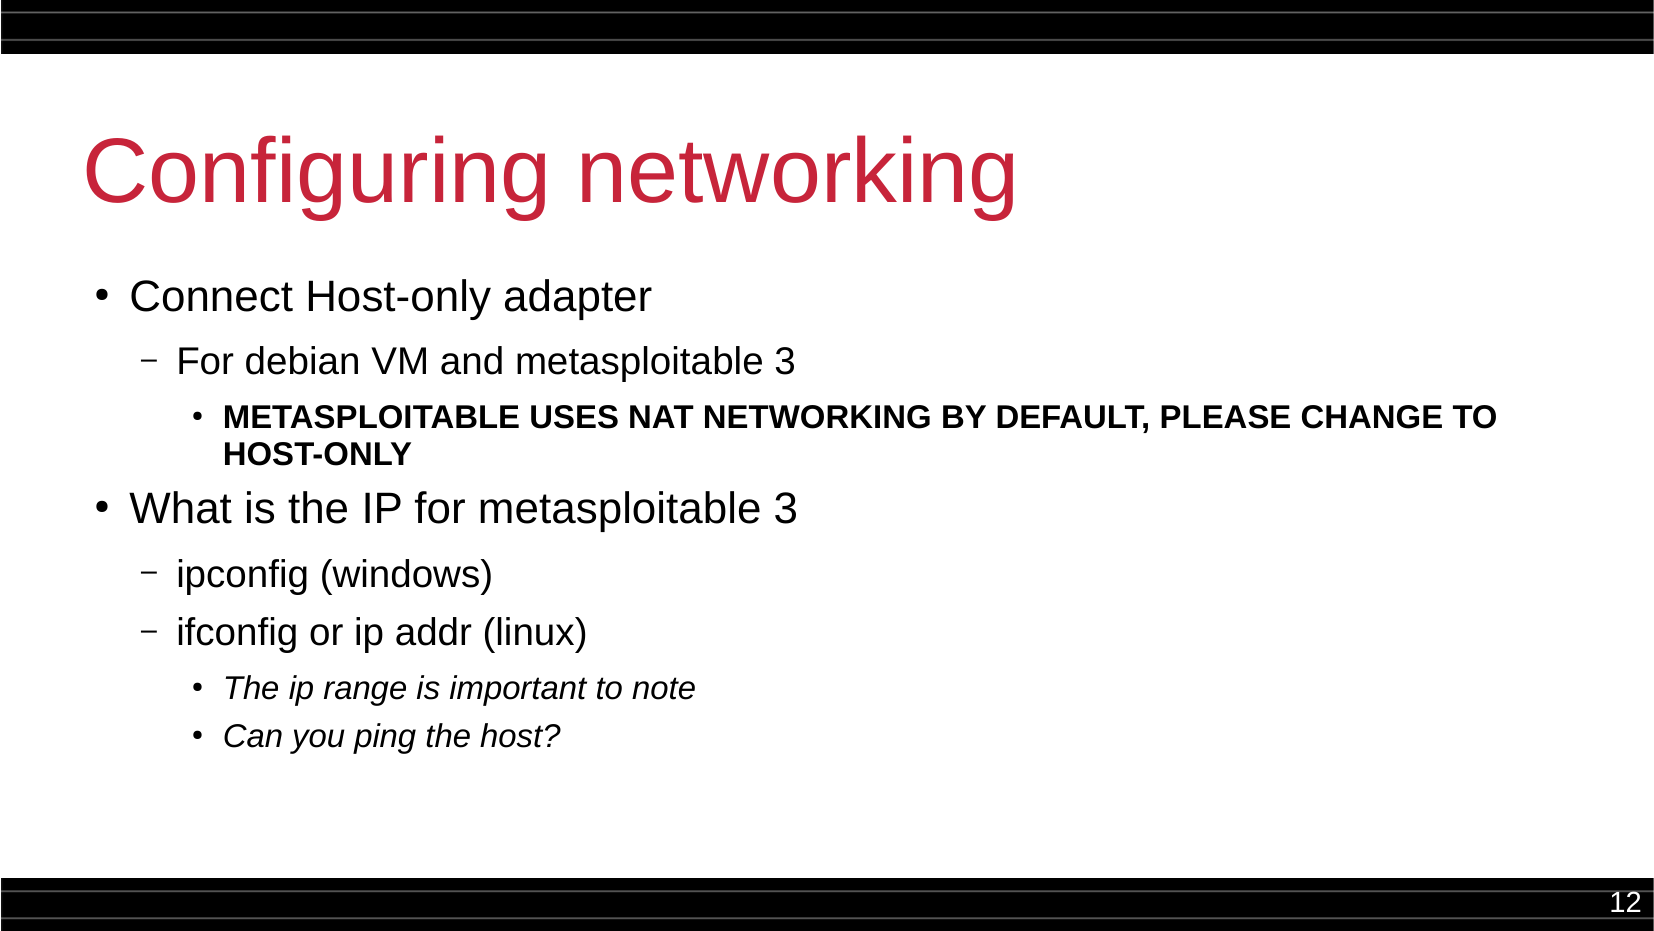

# Configuring networking
Connect Host-only adapter
For debian VM and metasploitable 3
METASPLOITABLE USES NAT NETWORKING BY DEFAULT, PLEASE CHANGE TO HOST-ONLY
What is the IP for metasploitable 3
ipconfig (windows)
ifconfig or ip addr (linux)
The ip range is important to note
Can you ping the host?